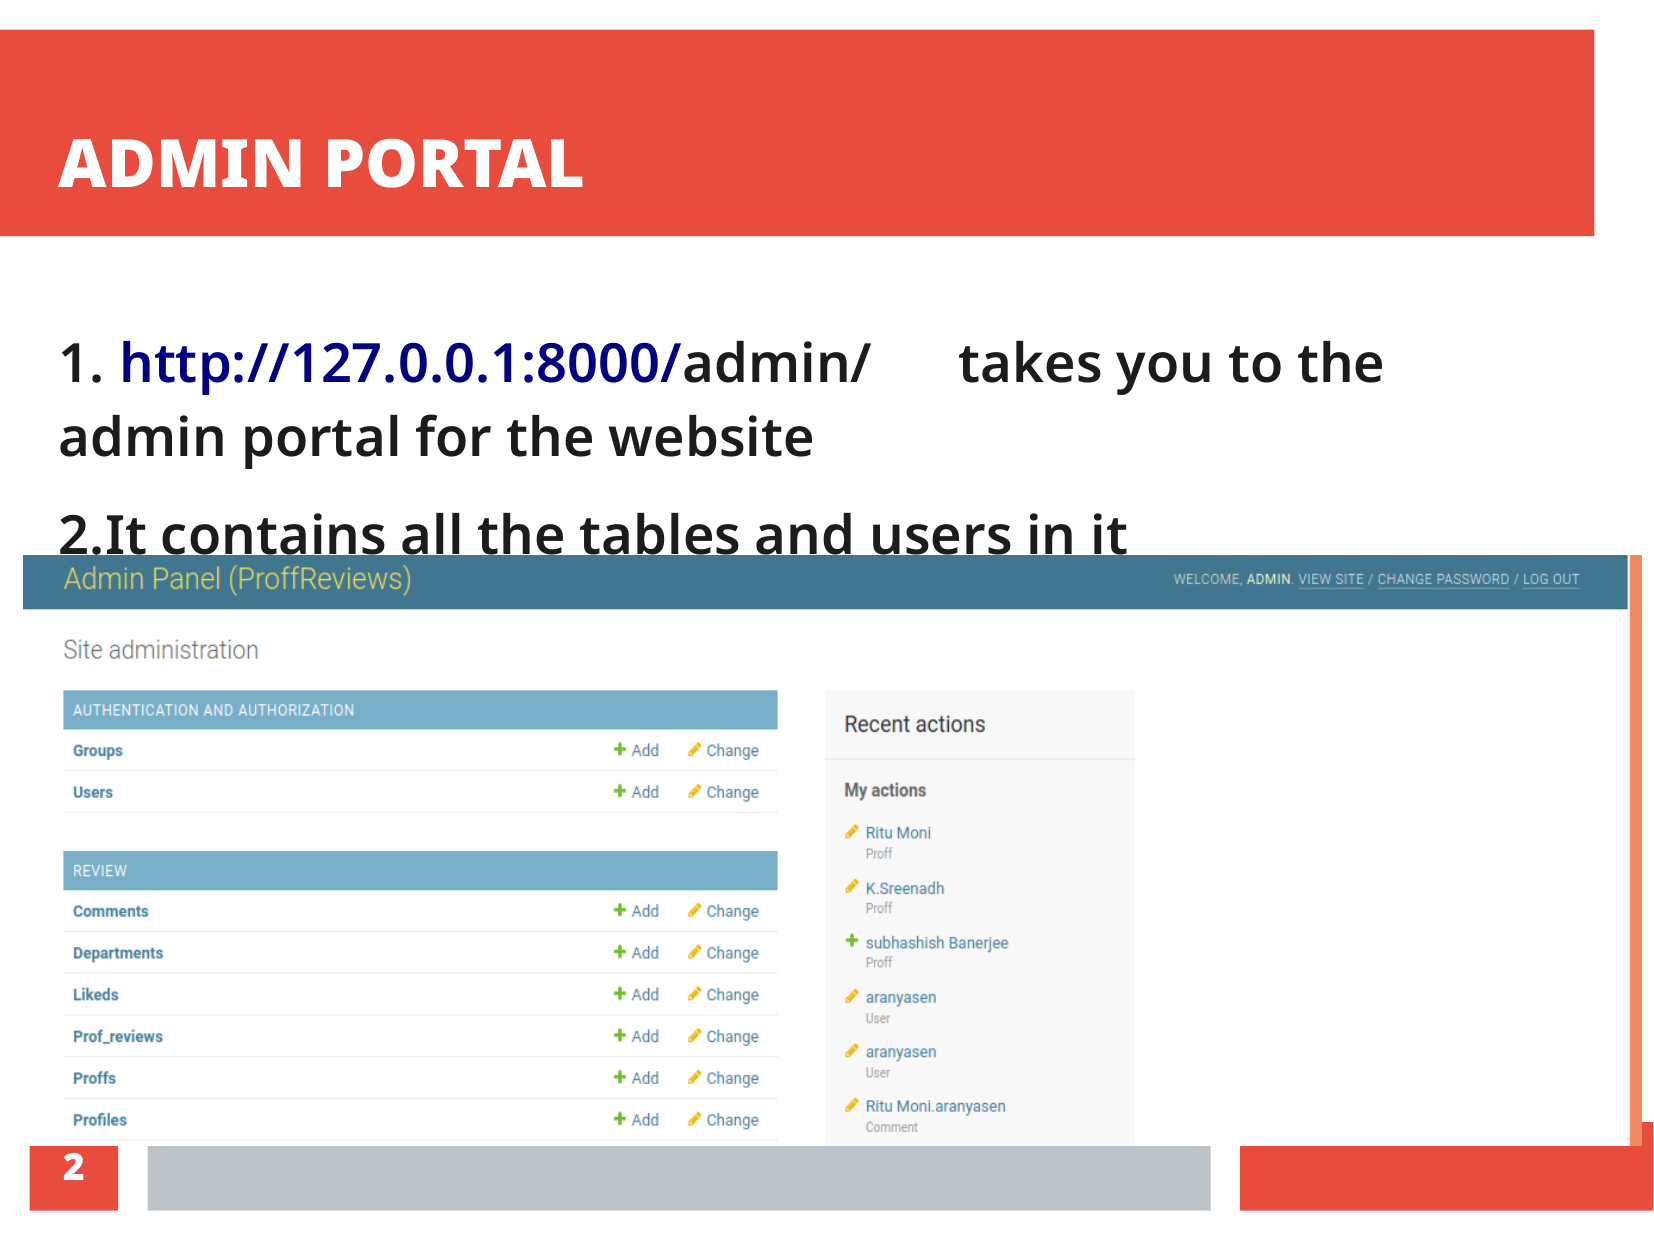

# ADMIN PORTAL
1. http://127.0.0.1:8000/admin/	 takes you to the admin portal for the website
2.It contains all the tables and users in it
2